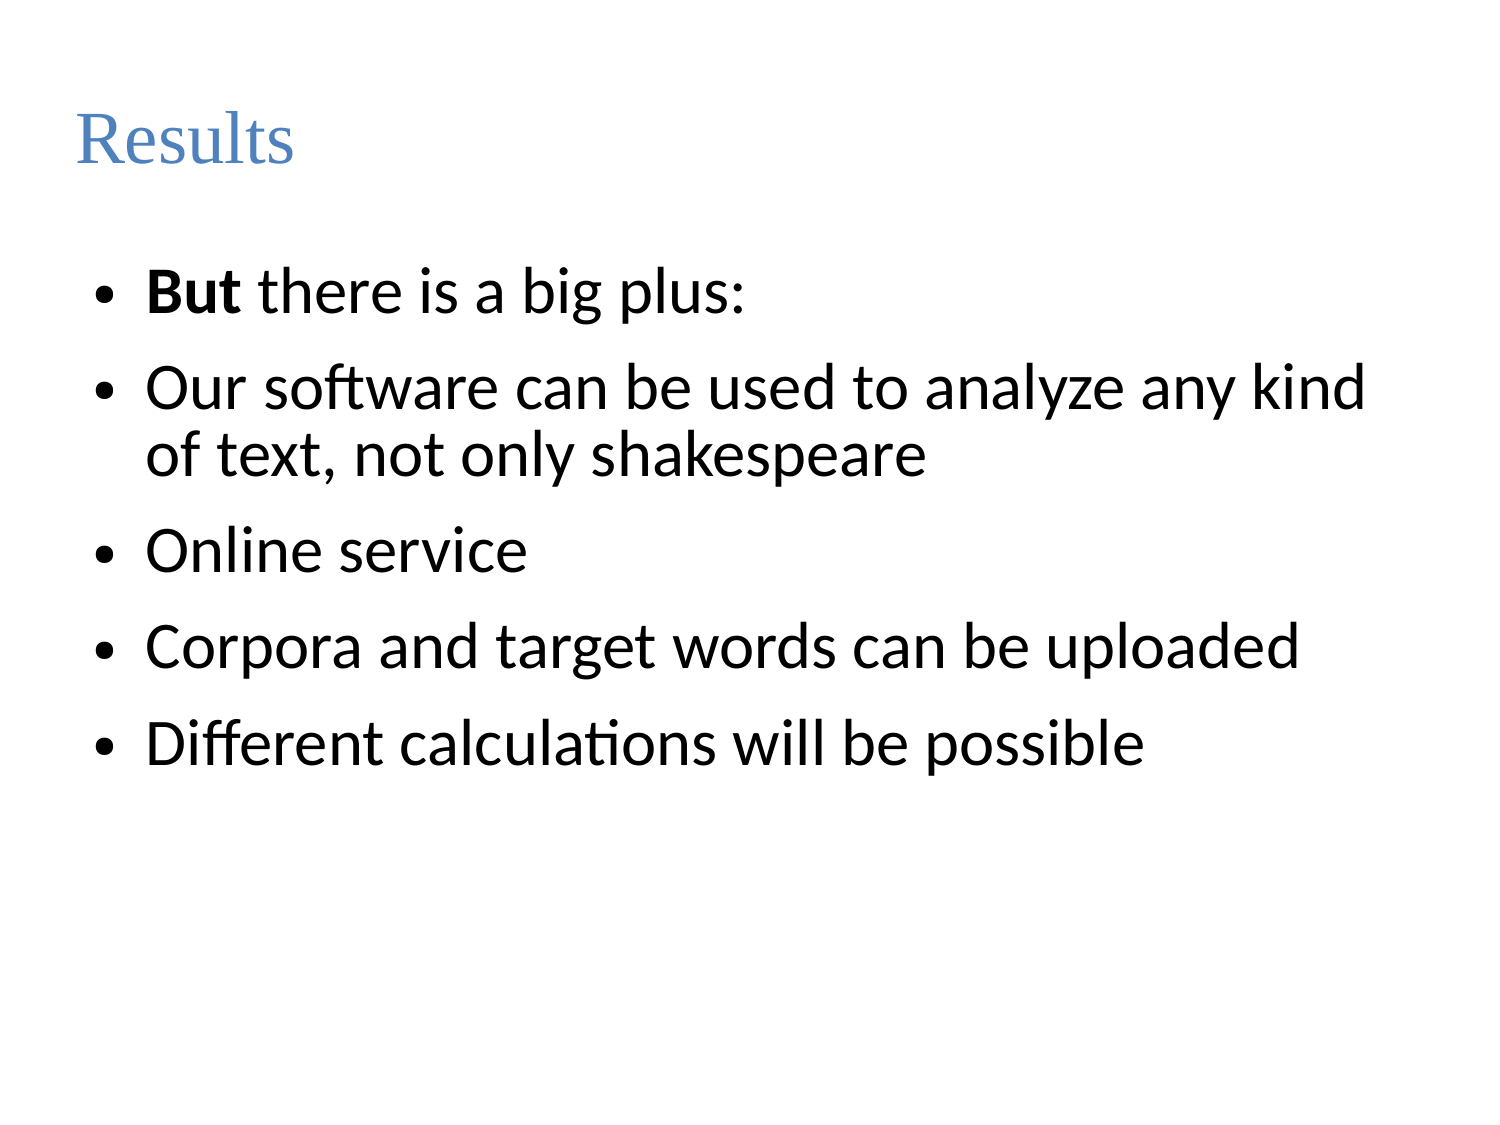

# Results
But there is a big plus:
Our software can be used to analyze any kind of text, not only shakespeare
Online service
Corpora and target words can be uploaded
Different calculations will be possible